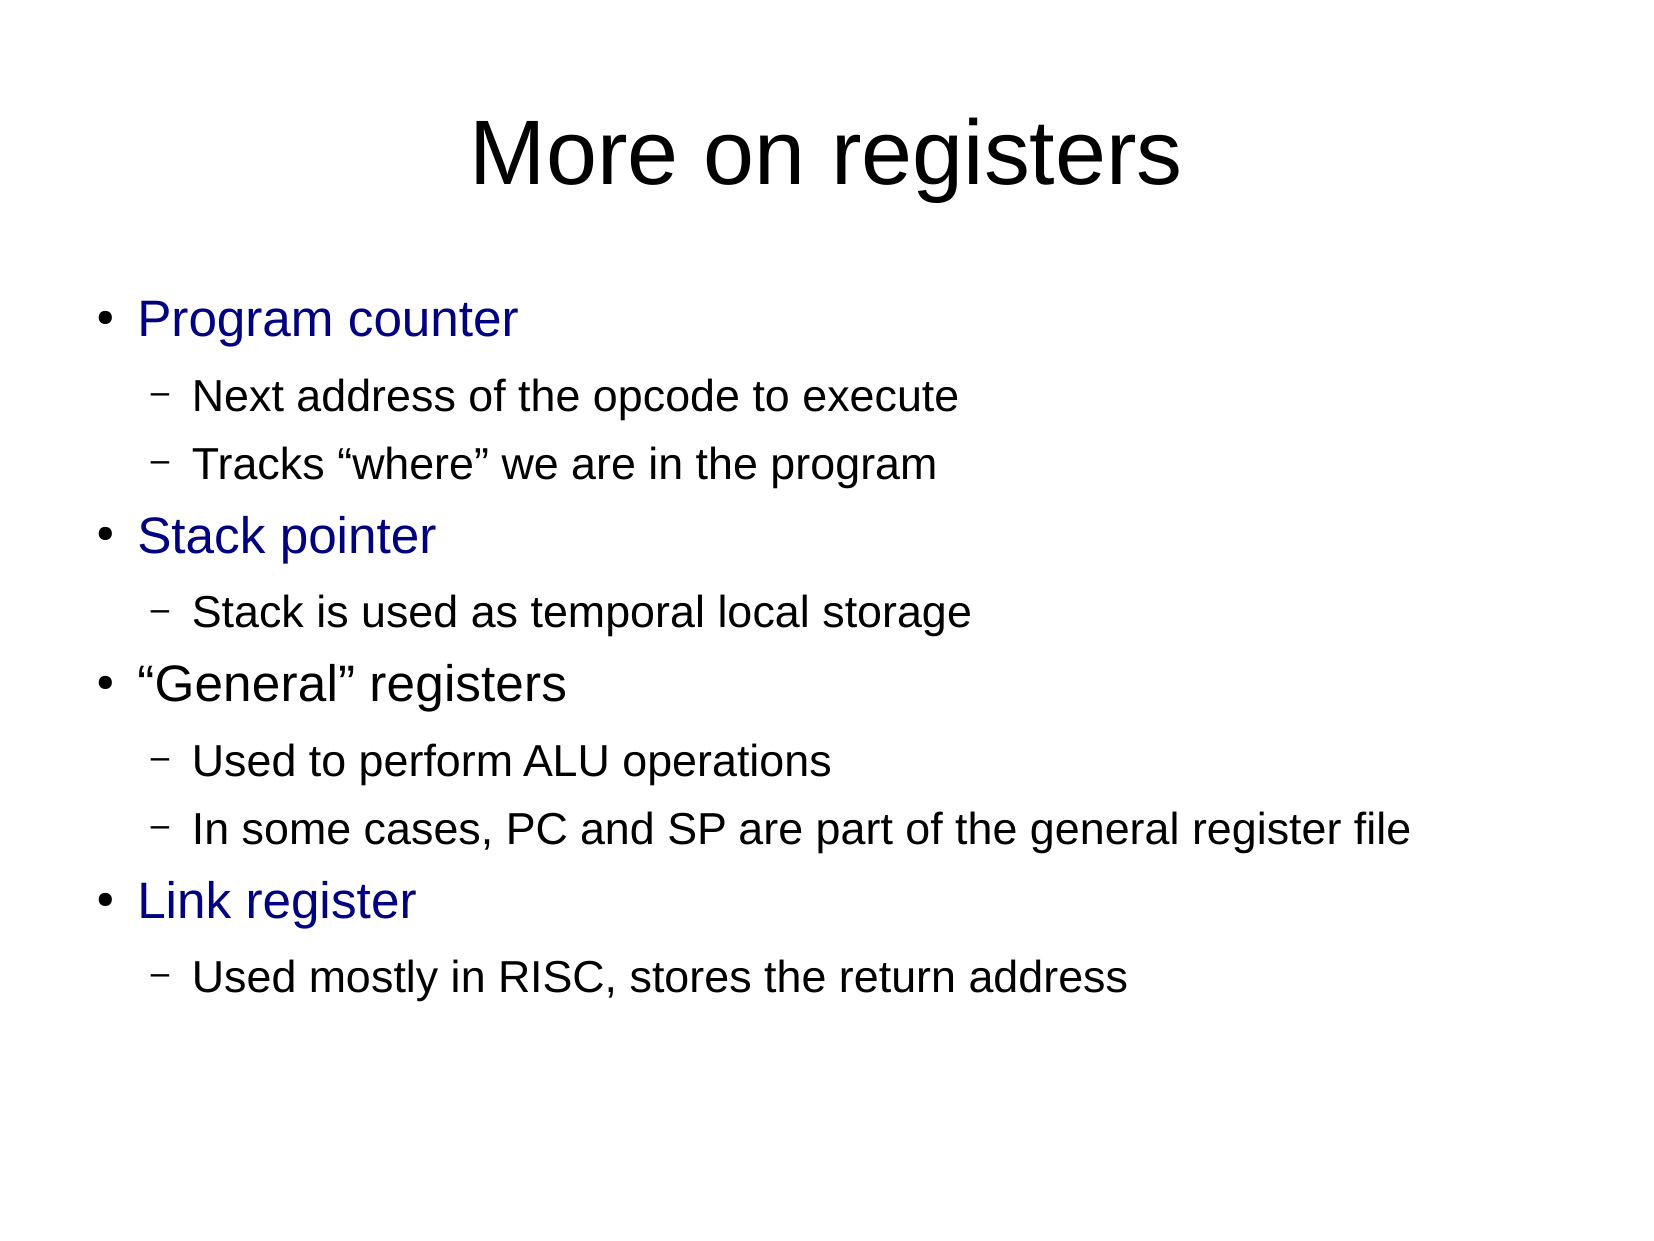

# More on registers
Program counter
Next address of the opcode to execute
Tracks “where” we are in the program
Stack pointer
Stack is used as temporal local storage
“General” registers
Used to perform ALU operations
In some cases, PC and SP are part of the general register file
Link register
Used mostly in RISC, stores the return address